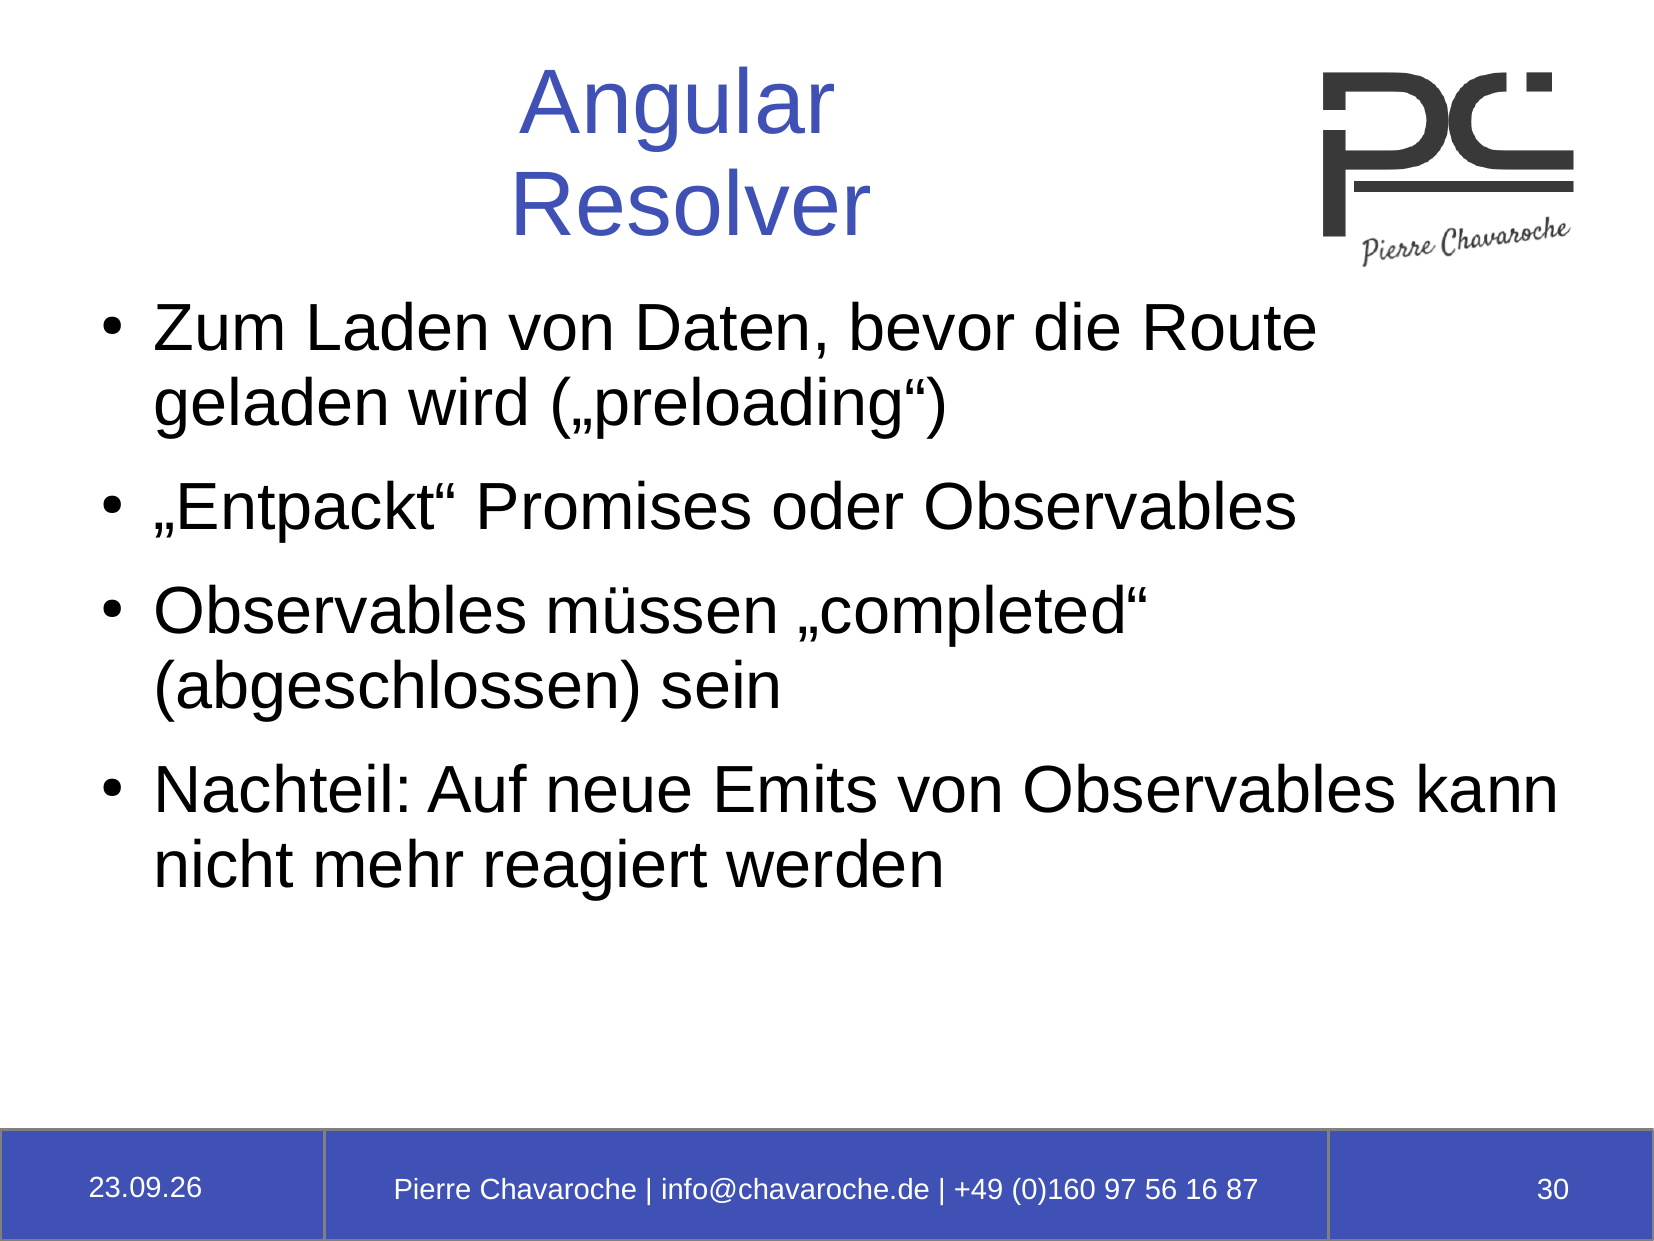

# Angular Resolver
Zum Laden von Daten, bevor die Route geladen wird („preloading“)
„Entpackt“ Promises oder Observables
Observables müssen „completed“ (abgeschlossen) sein
Nachteil: Auf neue Emits von Observables kann nicht mehr reagiert werden
Pierre Chavaroche | info@chavaroche.de | +49 (0)160 97 56 16 87
30